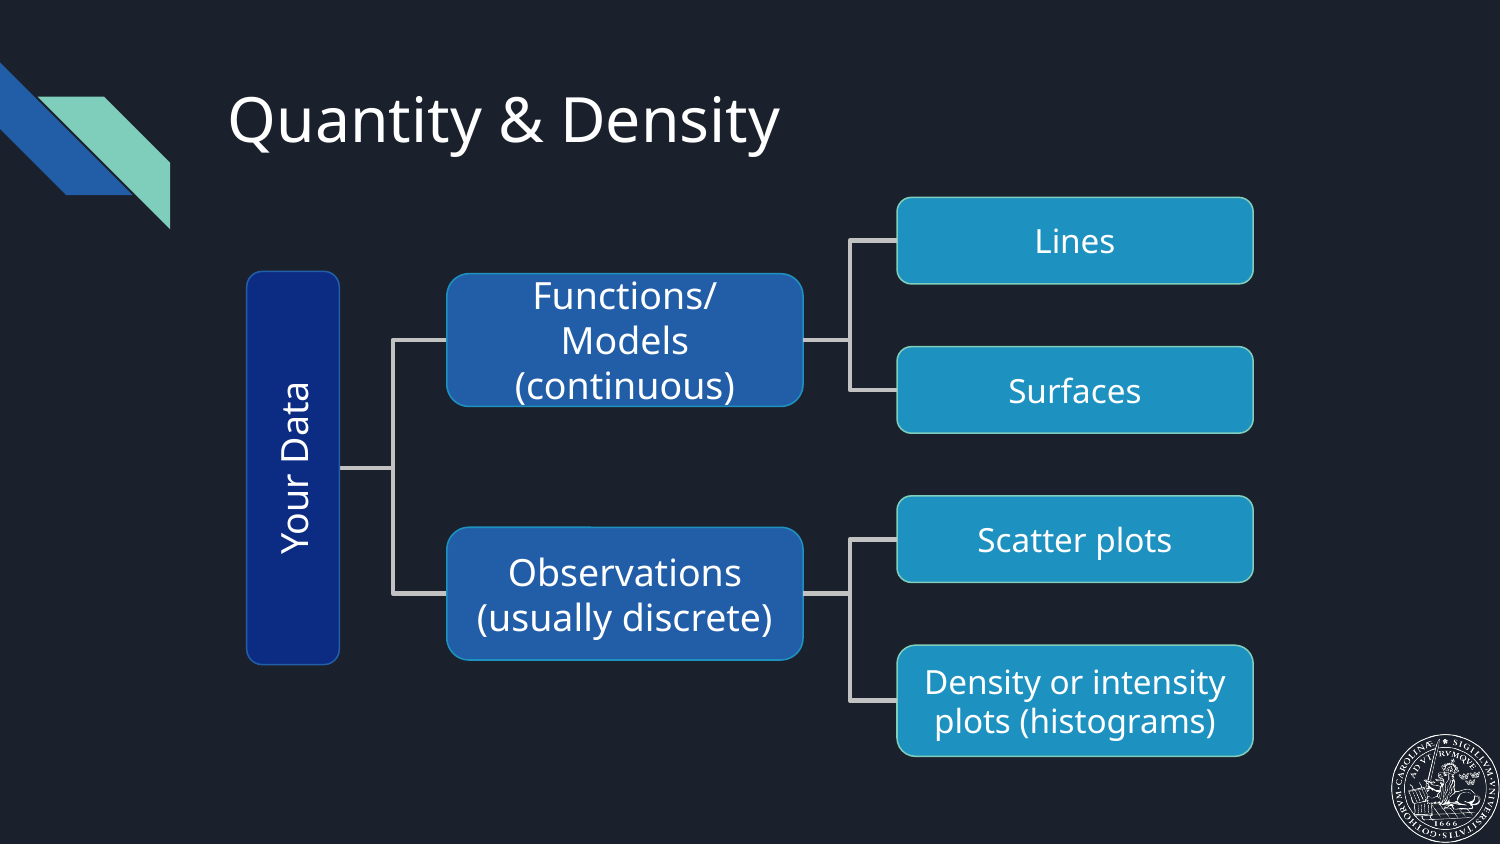

# Quantity & Density
Lines
Functions/Models (continuous)
Surfaces
Your Data
Scatter plots
Observations (usually discrete)
Density or intensity plots (histograms)